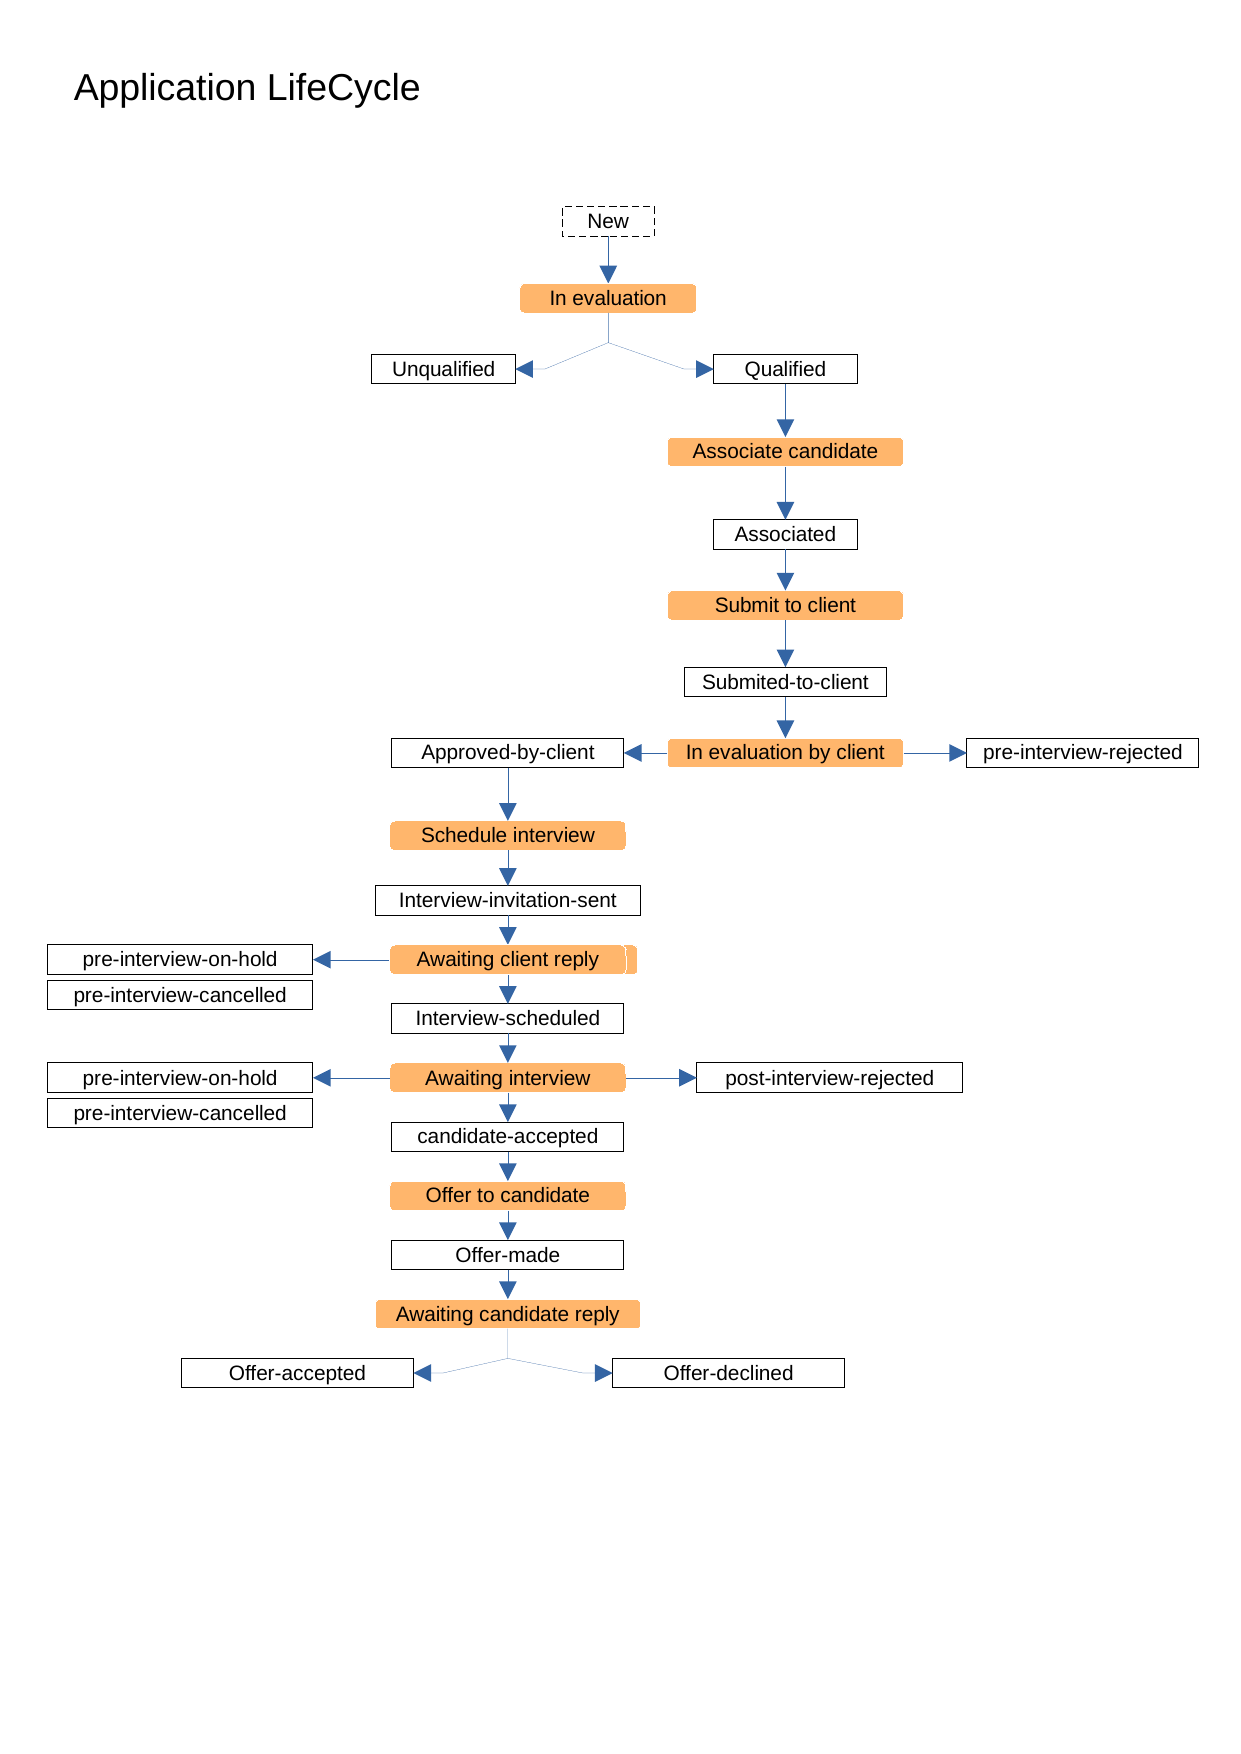

Application LifeCycle
New
In evaluation
Unqualified
Qualified
Associate candidate
Associated
Submit to client
Submited-to-client
Approved-by-client
In evaluation by client
pre-interview-rejected
Schedule interview
Interview-invitation-sent
pre-interview-on-hold
pre-interview-cancelled
Awaiting client reply
Awaiting client reply
Interview-scheduled
pre-interview-on-hold
pre-interview-cancelled
Awaiting interview
post-interview-rejected
candidate-accepted
Offer to candidate
Offer-made
Awaiting candidate reply
Offer-accepted
Offer-declined